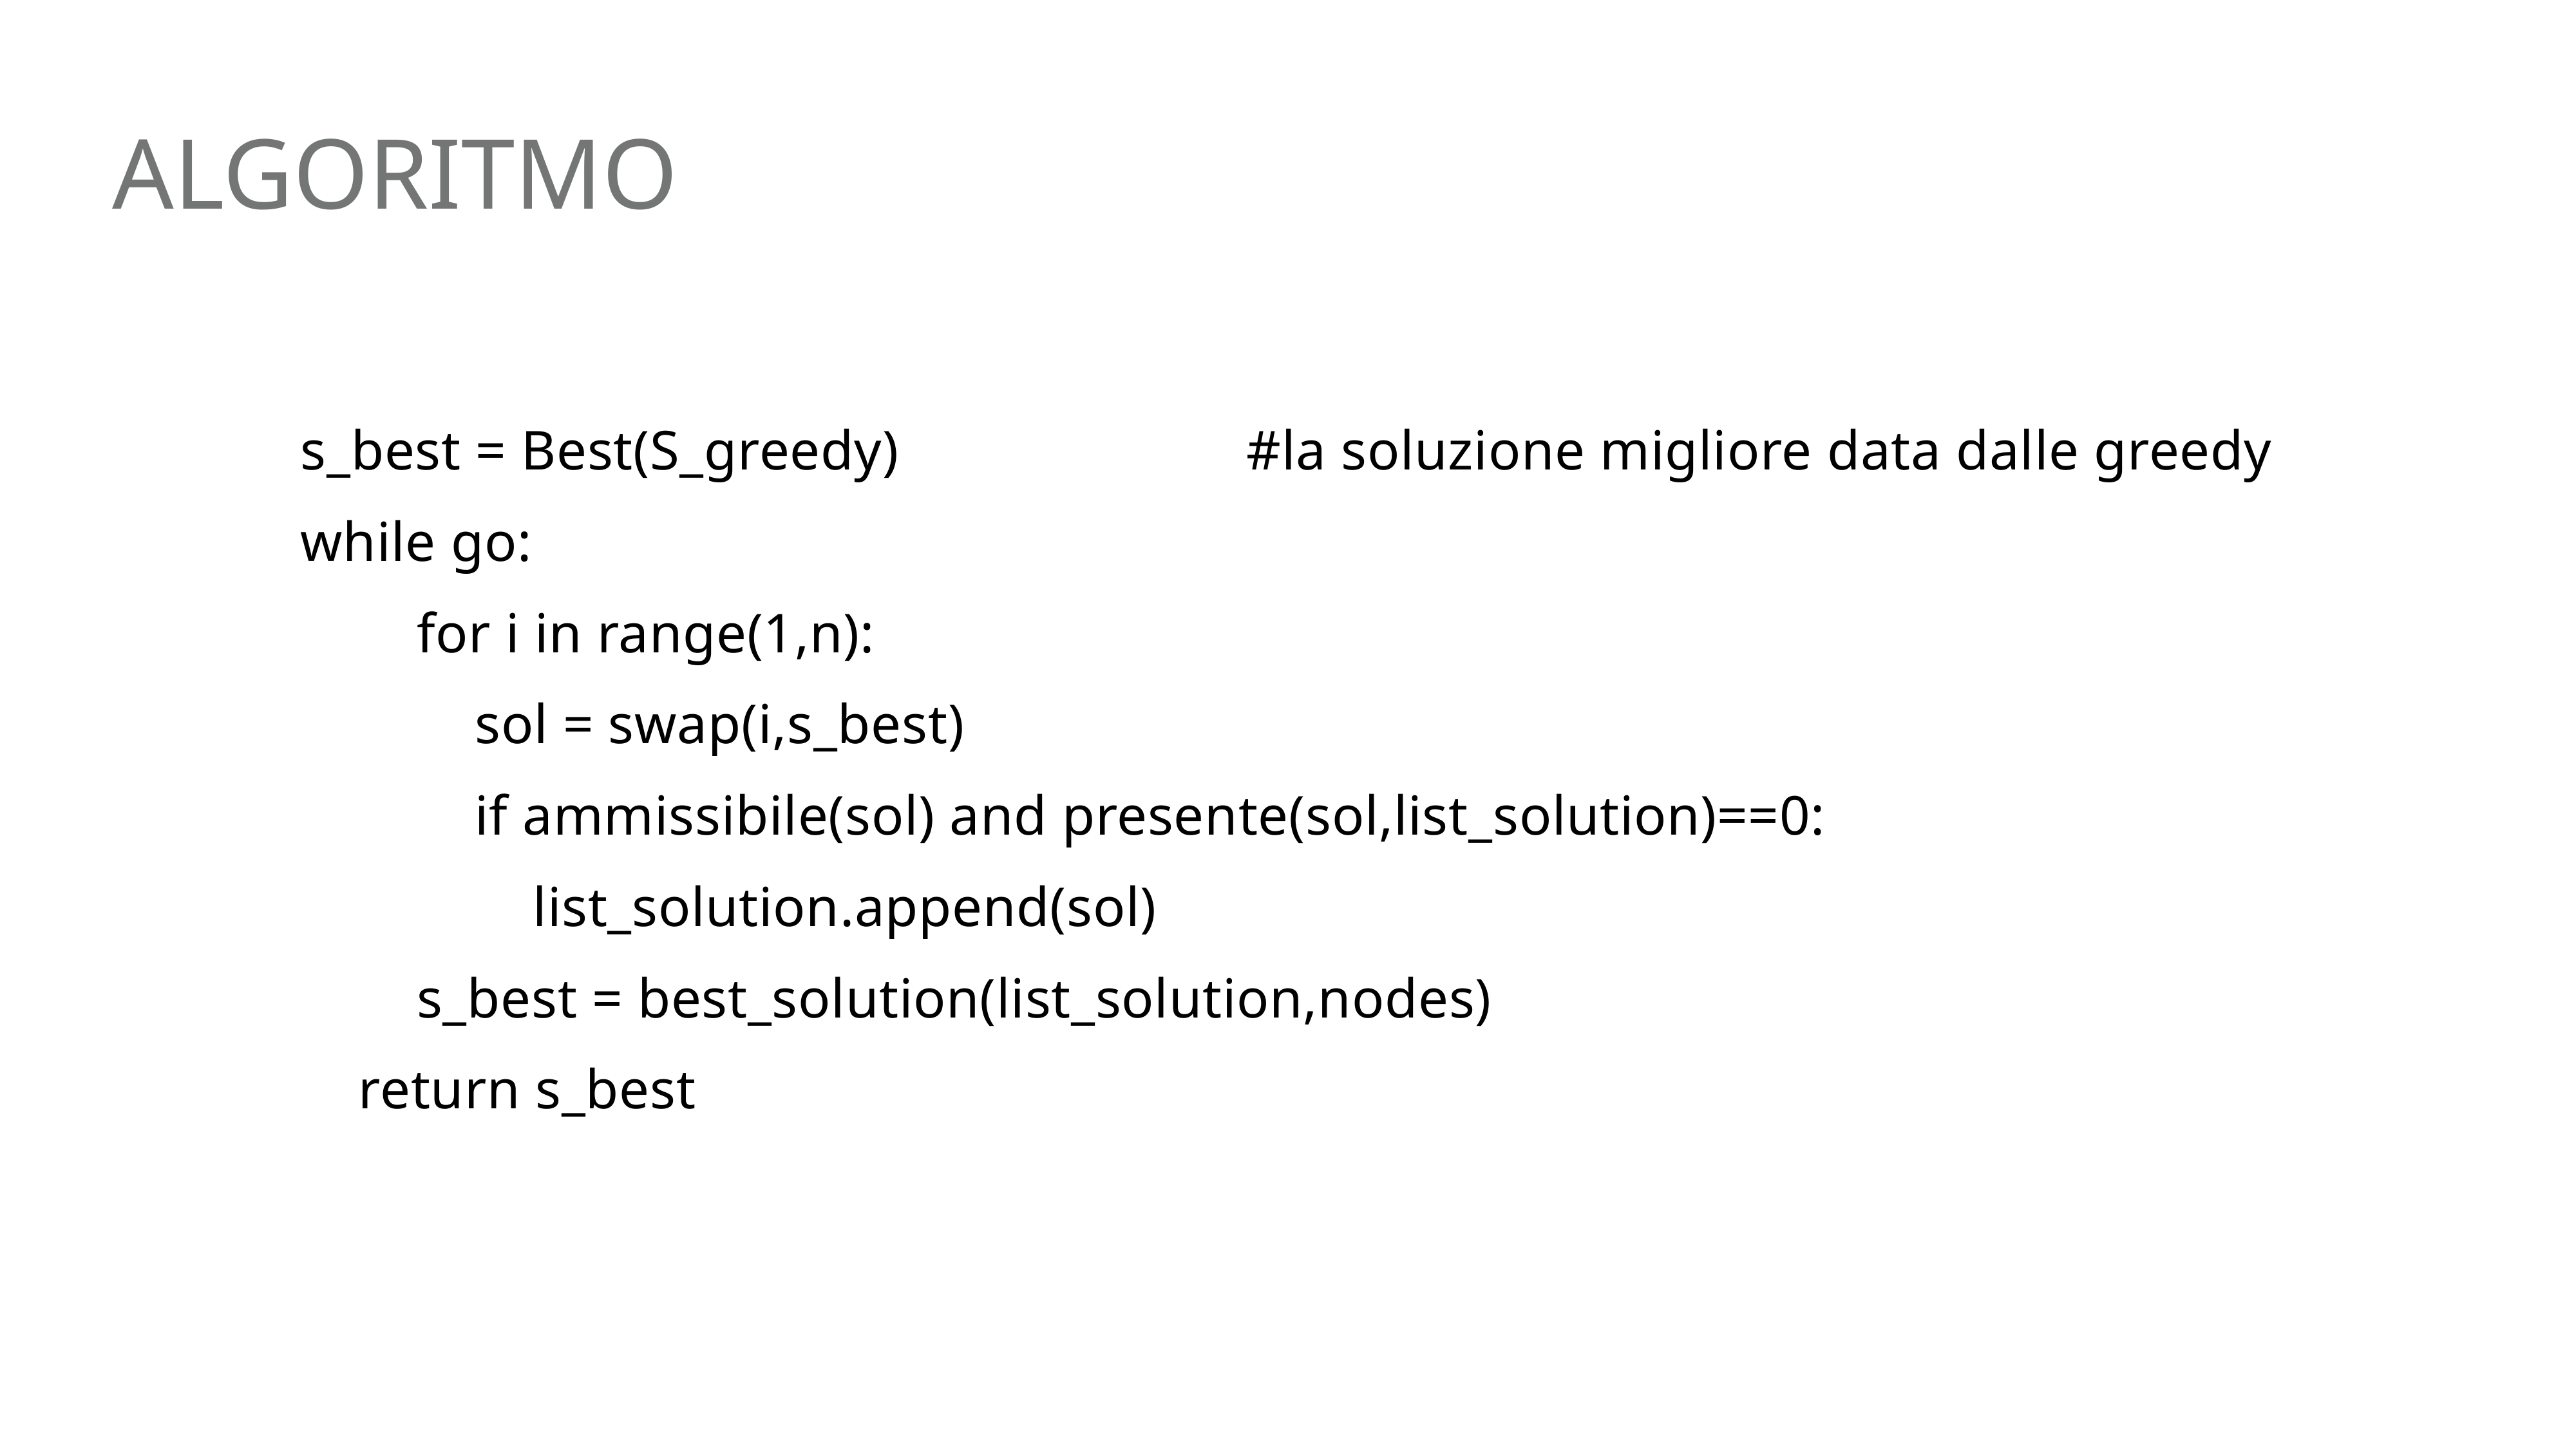

algoritmo
#
s_best = Best(S_greedy) #la soluzione migliore data dalle greedy
while go:
 for i in range(1,n):
 sol = swap(i,s_best)
 if ammissibile(sol) and presente(sol,list_solution)==0:
 list_solution.append(sol)
 s_best = best_solution(list_solution,nodes)
 return s_best